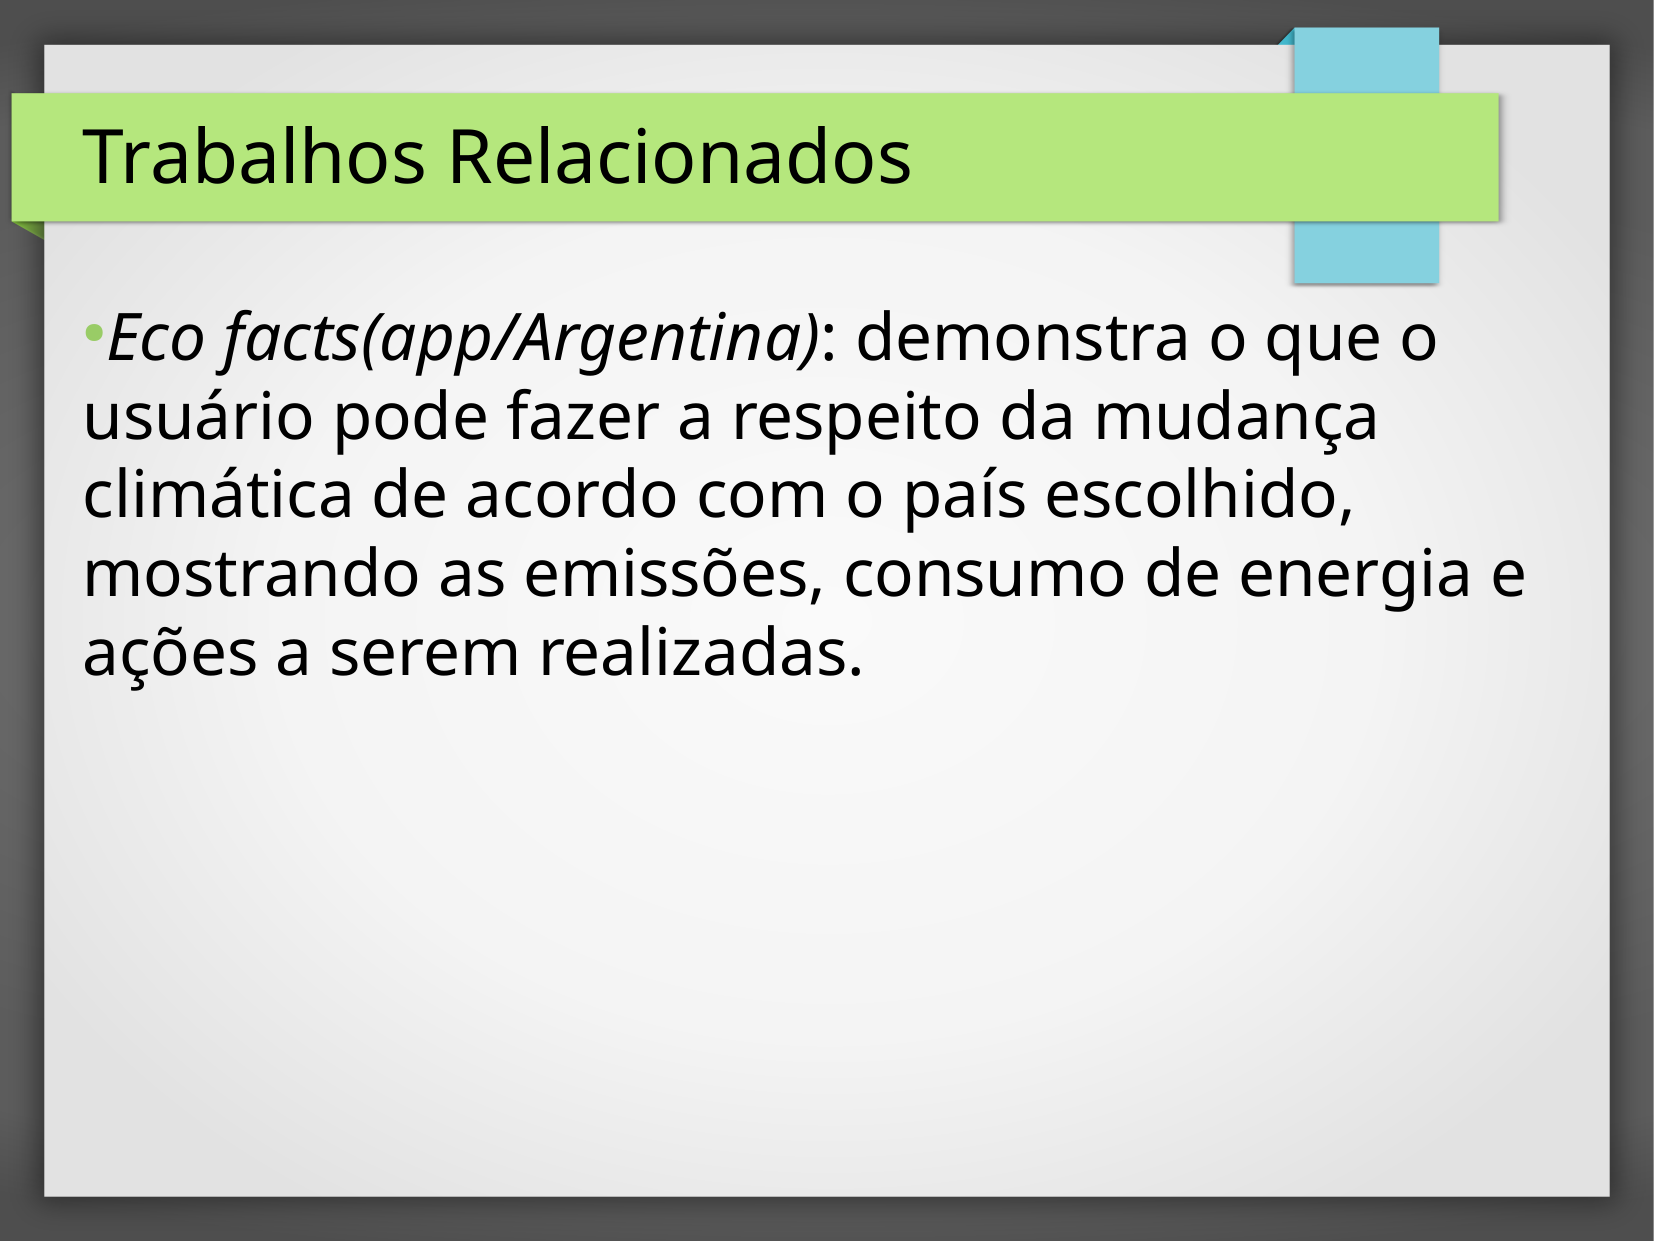

# Trabalhos Relacionados
Eco facts(app/Argentina): demonstra o que o usuário pode fazer a respeito da mudança climática de acordo com o país escolhido, mostrando as emissões, consumo de energia e ações a serem realizadas.